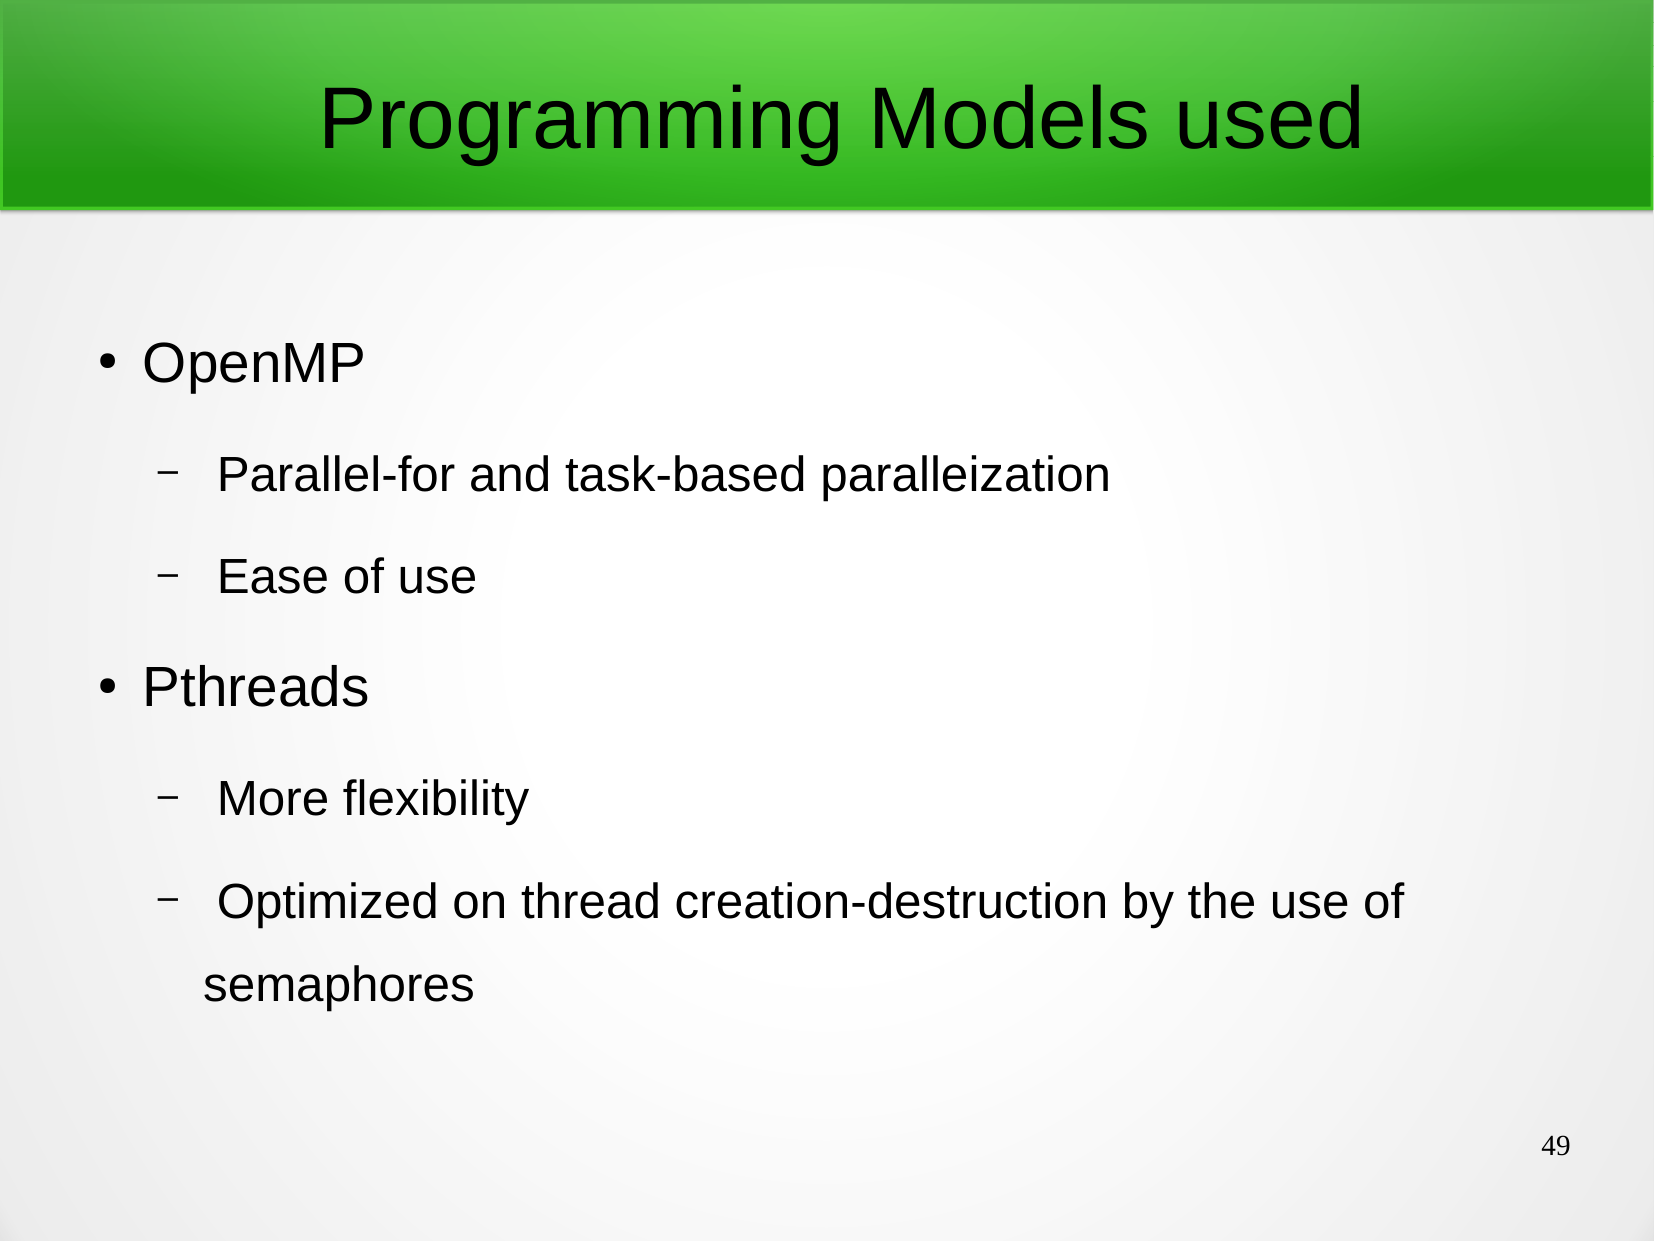

# Programming Models used
OpenMP
 Parallel-for and task-based paralleization
 Ease of use
Pthreads
 More flexibility
 Optimized on thread creation-destruction by the use of semaphores
49